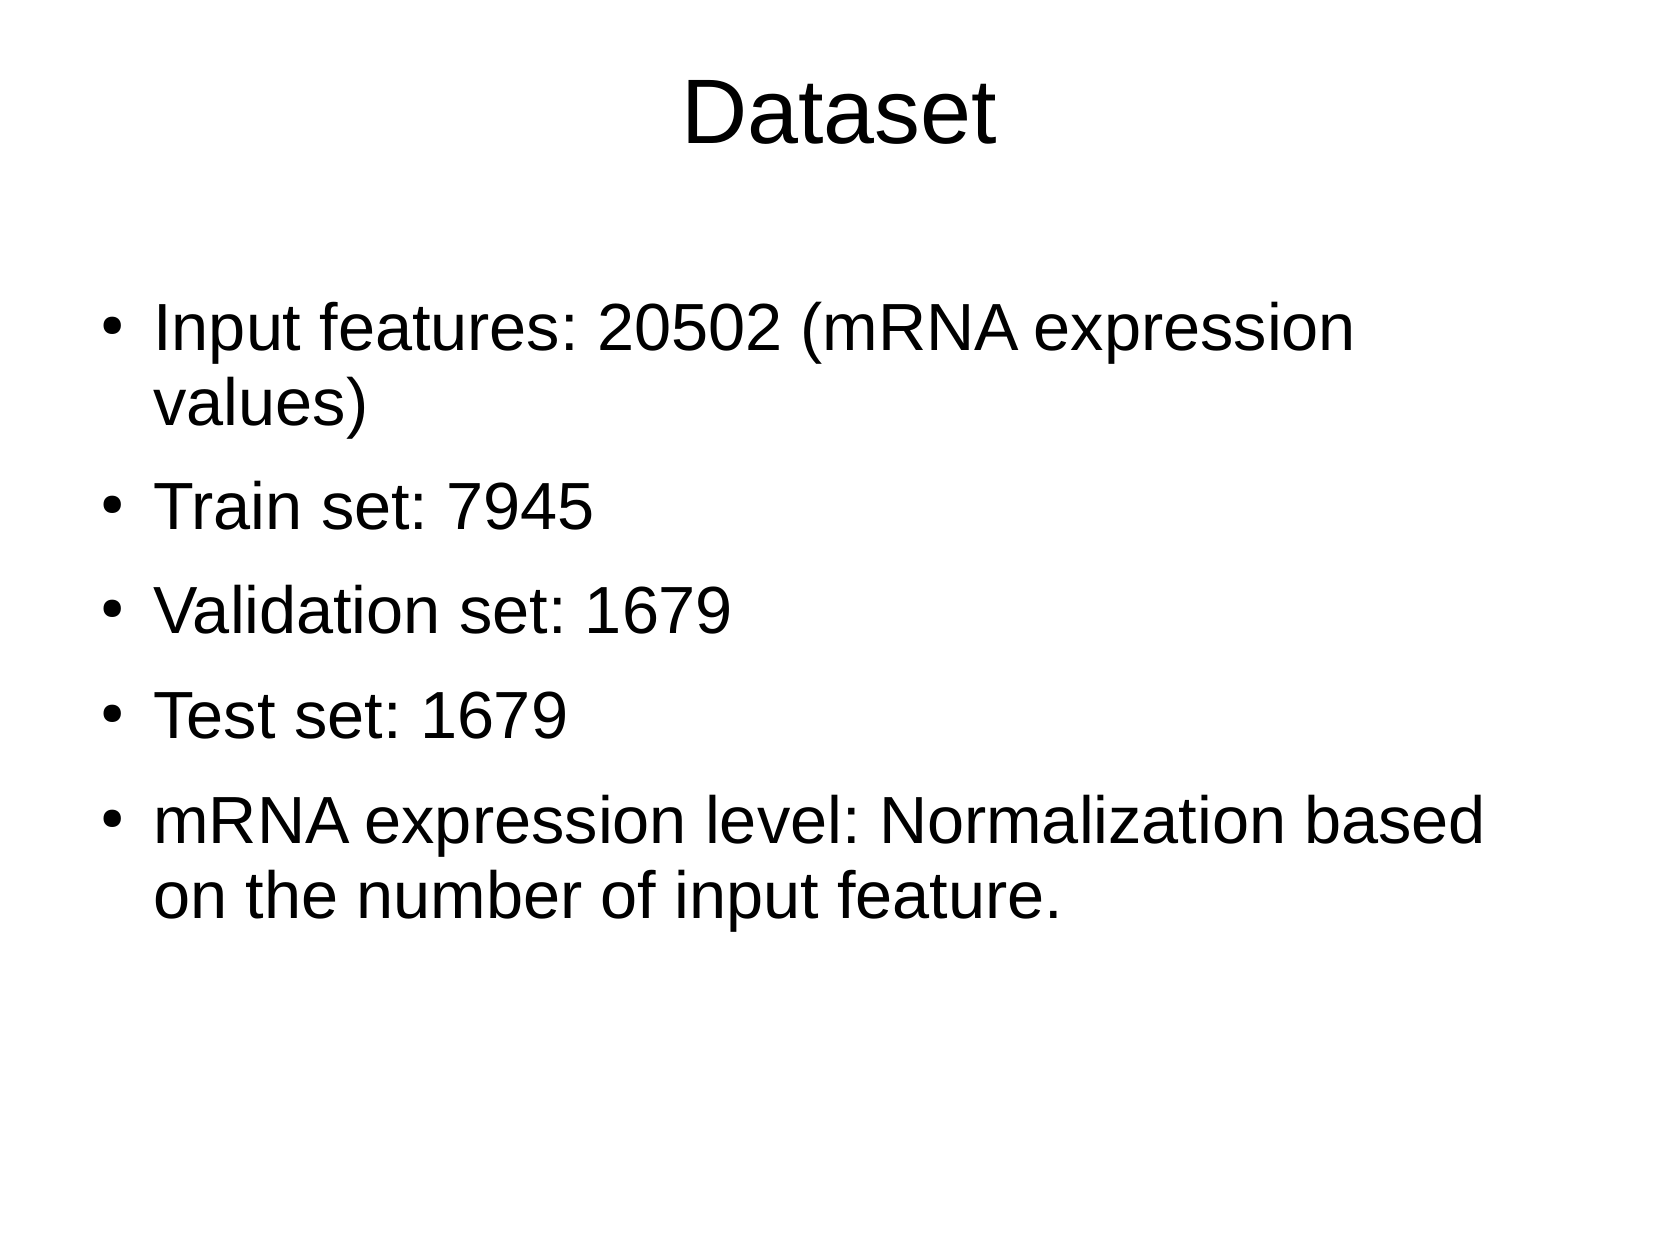

# Dataset
Input features: 20502 (mRNA expression values)
Train set: 7945
Validation set: 1679
Test set: 1679
mRNA expression level: Normalization based on the number of input feature.